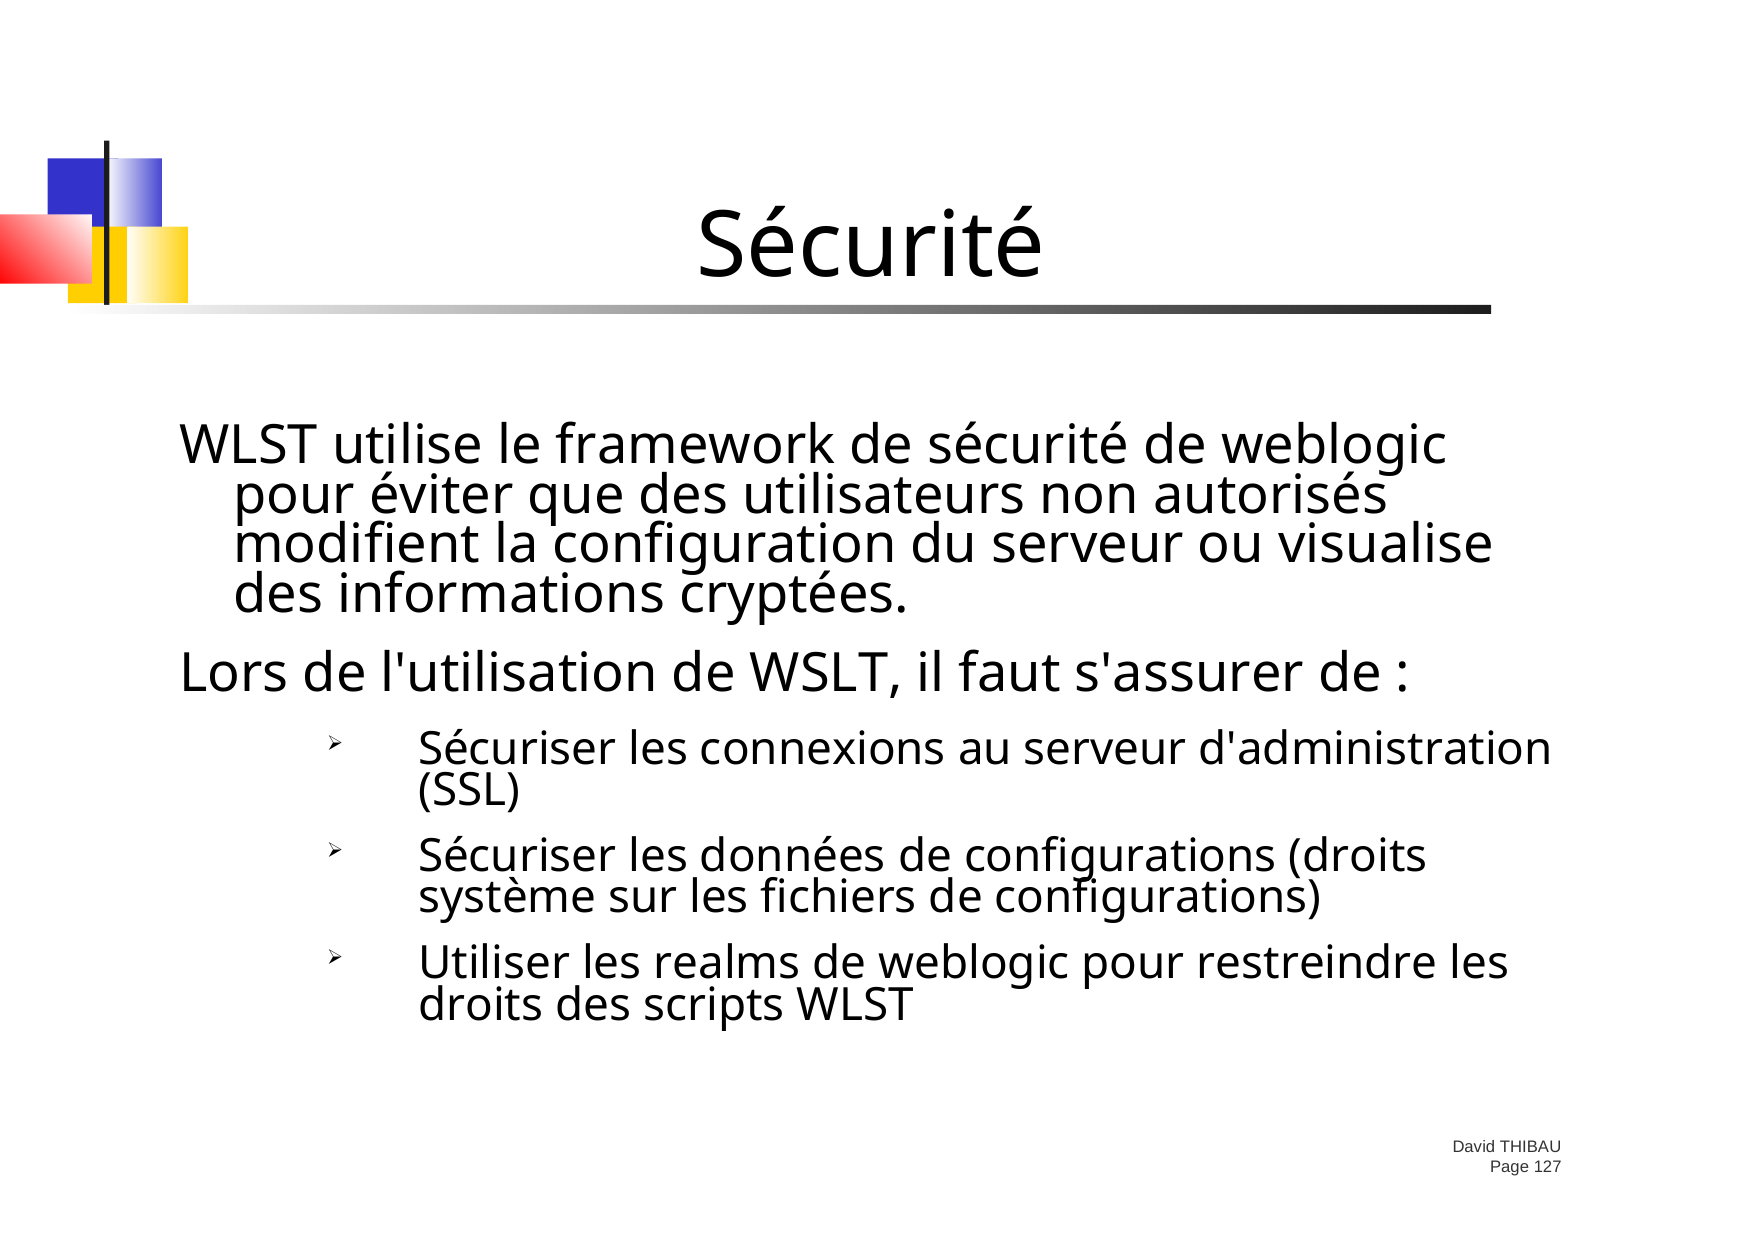

# Sécurité
WLST utilise le framework de sécurité de weblogic pour éviter que des utilisateurs non autorisés modifient la configuration du serveur ou visualise des informations cryptées.
Lors de l'utilisation de WSLT, il faut s'assurer de :
Sécuriser les connexions au serveur d'administration (SSL)
Sécuriser les données de configurations (droits système sur les fichiers de configurations)
Utiliser les realms de weblogic pour restreindre les droits des scripts WLST